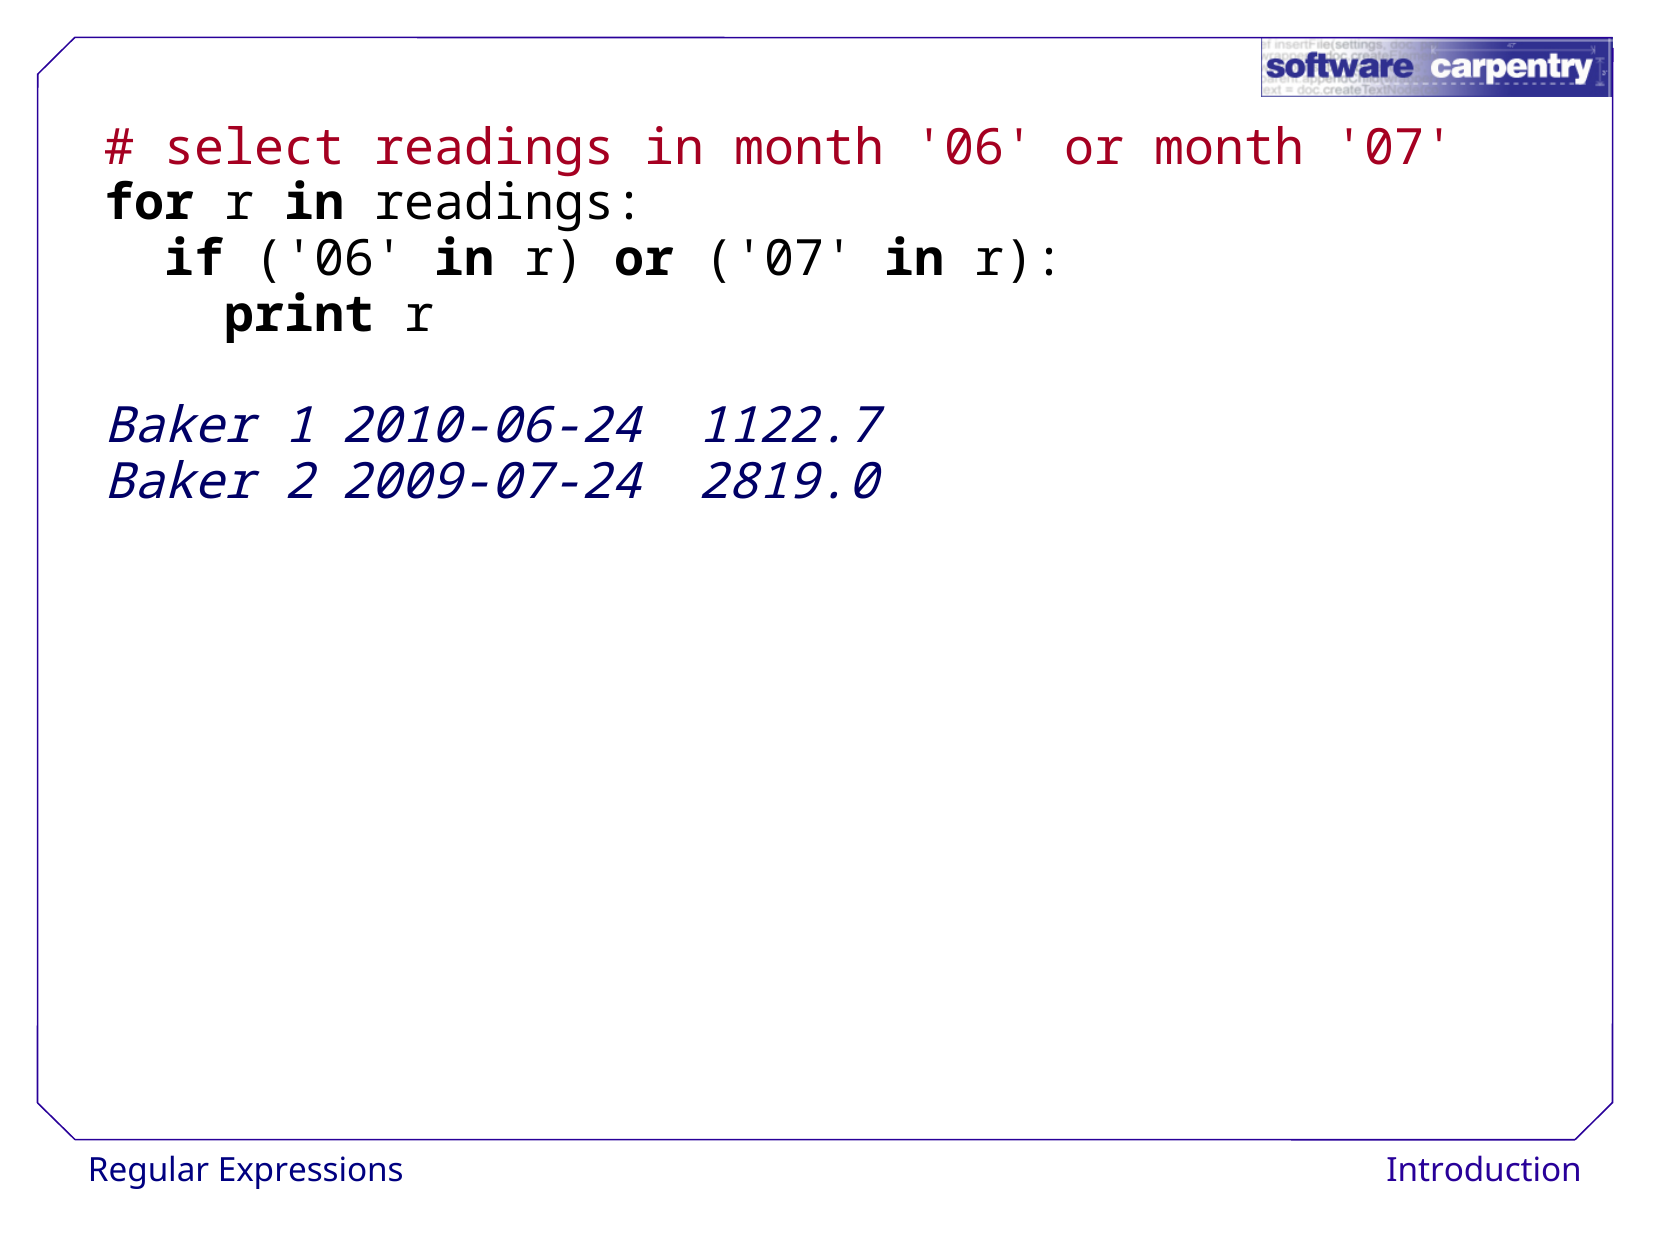

# select readings in month '06' or month '07'
for r in readings:
 if ('06' in r) or ('07' in r):
 print r
Baker 1	2010-06-24	1122.7
Baker 2	2009-07-24	2819.0